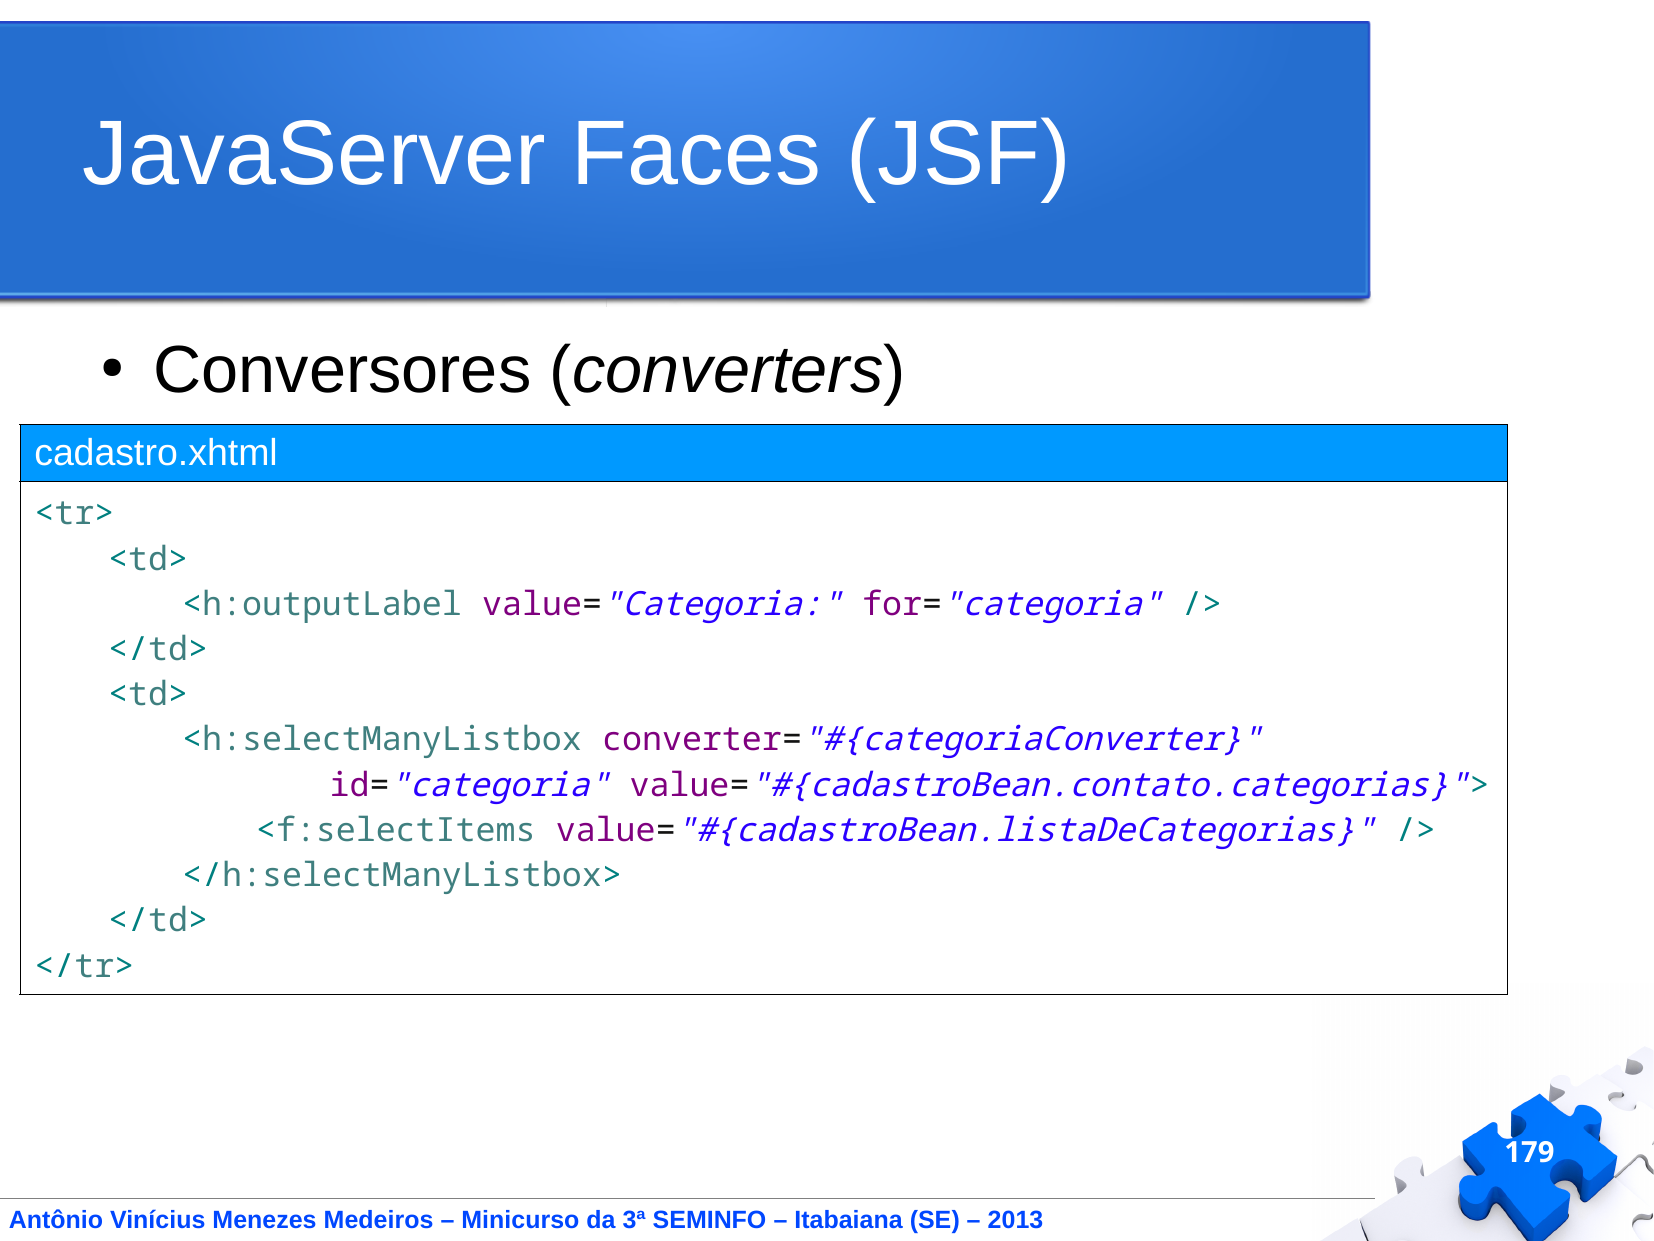

# JavaServer Faces (JSF)
Conversores (converters)
| cadastro.xhtml |
| --- |
| <tr> <td> <h:outputLabel value="Categoria:" for="categoria" /> </td> <td> <h:selectManyListbox converter="#{categoriaConverter}" id="categoria" value="#{cadastroBean.contato.categorias}"> <f:selectItems value="#{cadastroBean.listaDeCategorias}" /> </h:selectManyListbox> </td> </tr> |
179